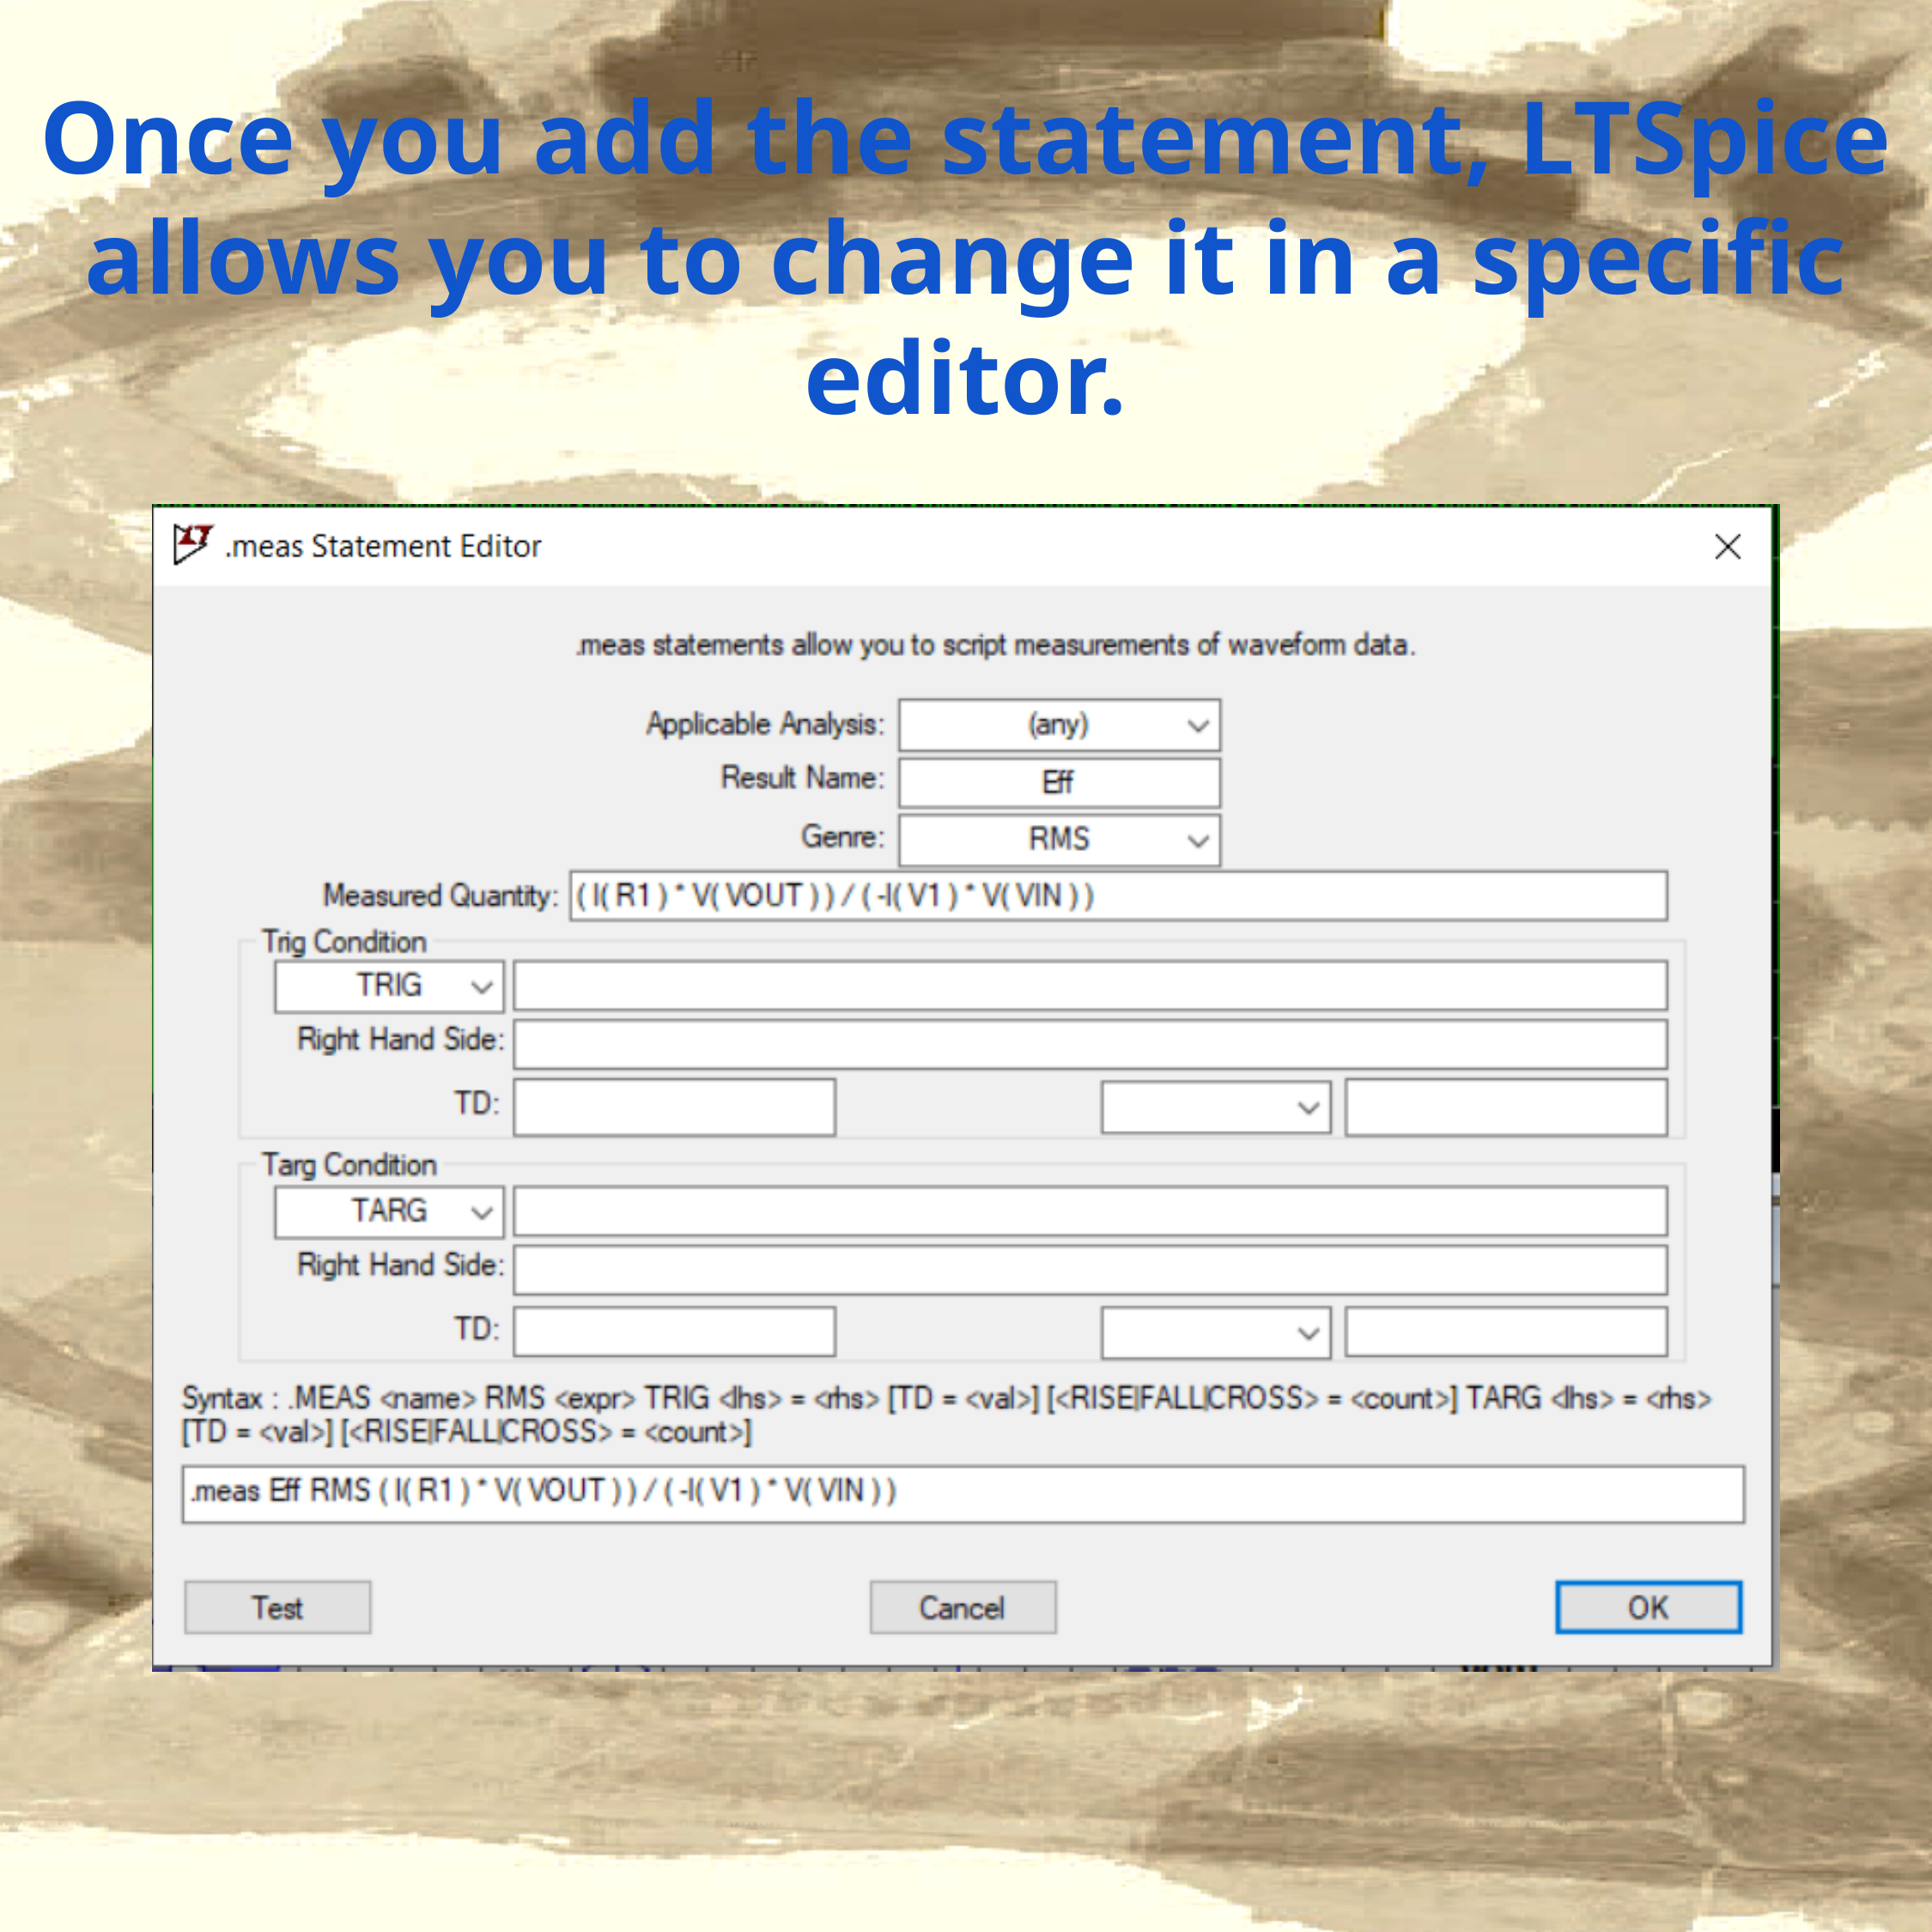

Once you add the statement, LTSpice allows you to change it in a specific editor.